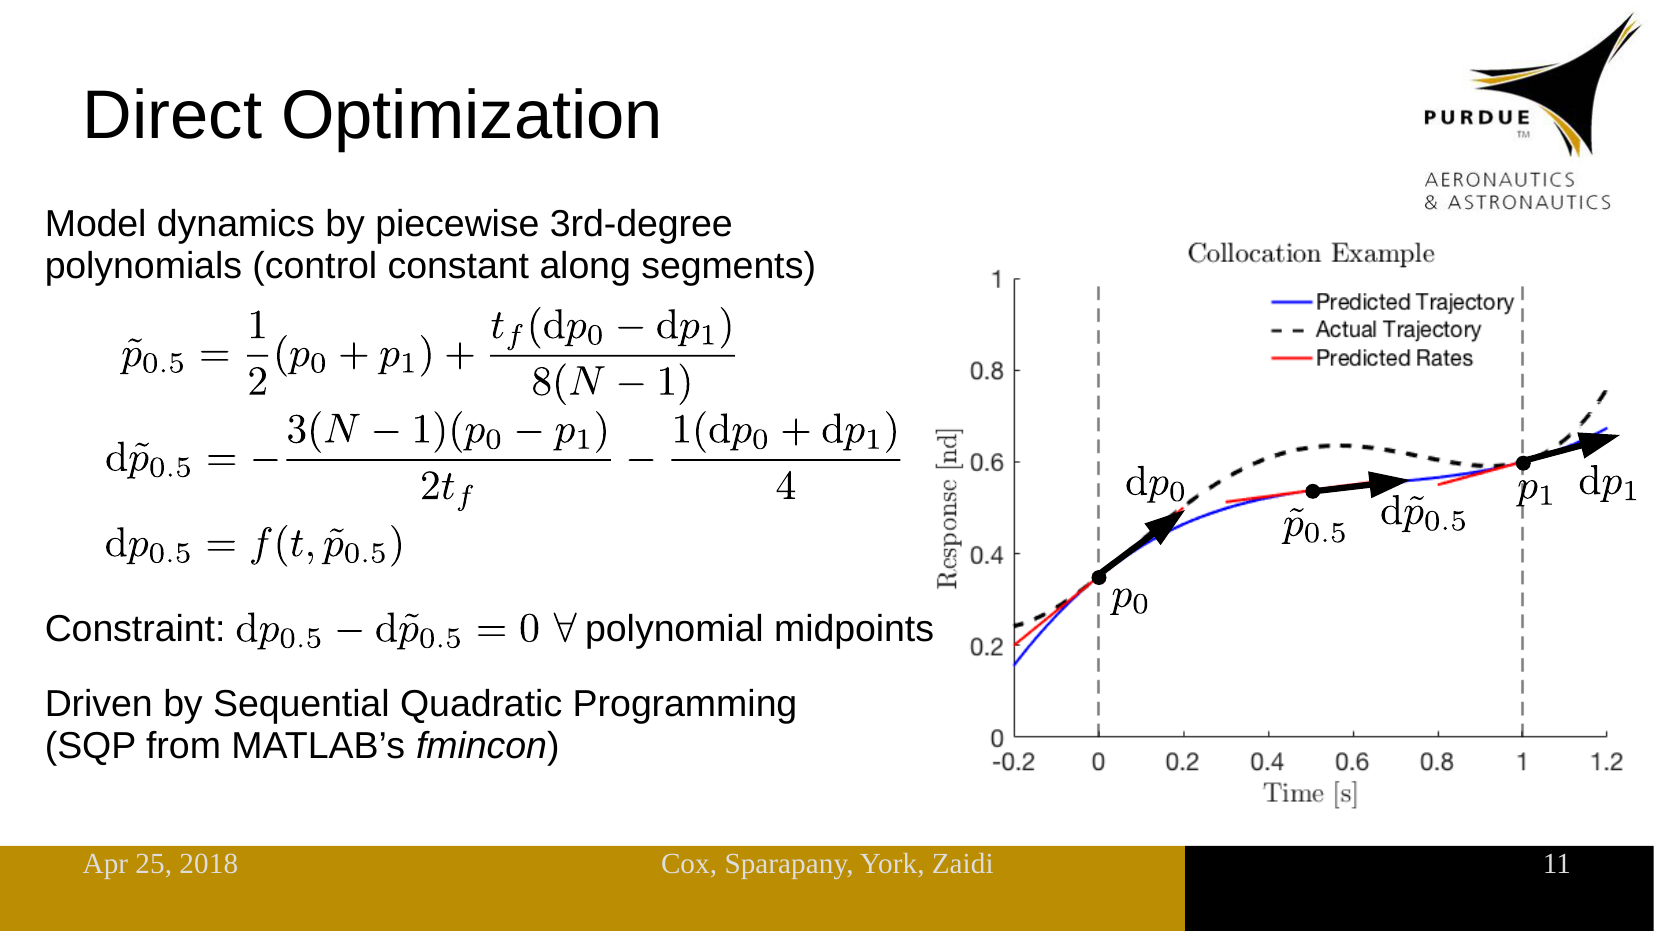

# Direct Optimization
Model dynamics by piecewise 3rd-degree polynomials (control constant along segments)
Constraint:
polynomial midpoints
Driven by Sequential Quadratic Programming
(SQP from MATLAB’s fmincon)
Apr 25, 2018
Cox, Sparapany, York, Zaidi
11